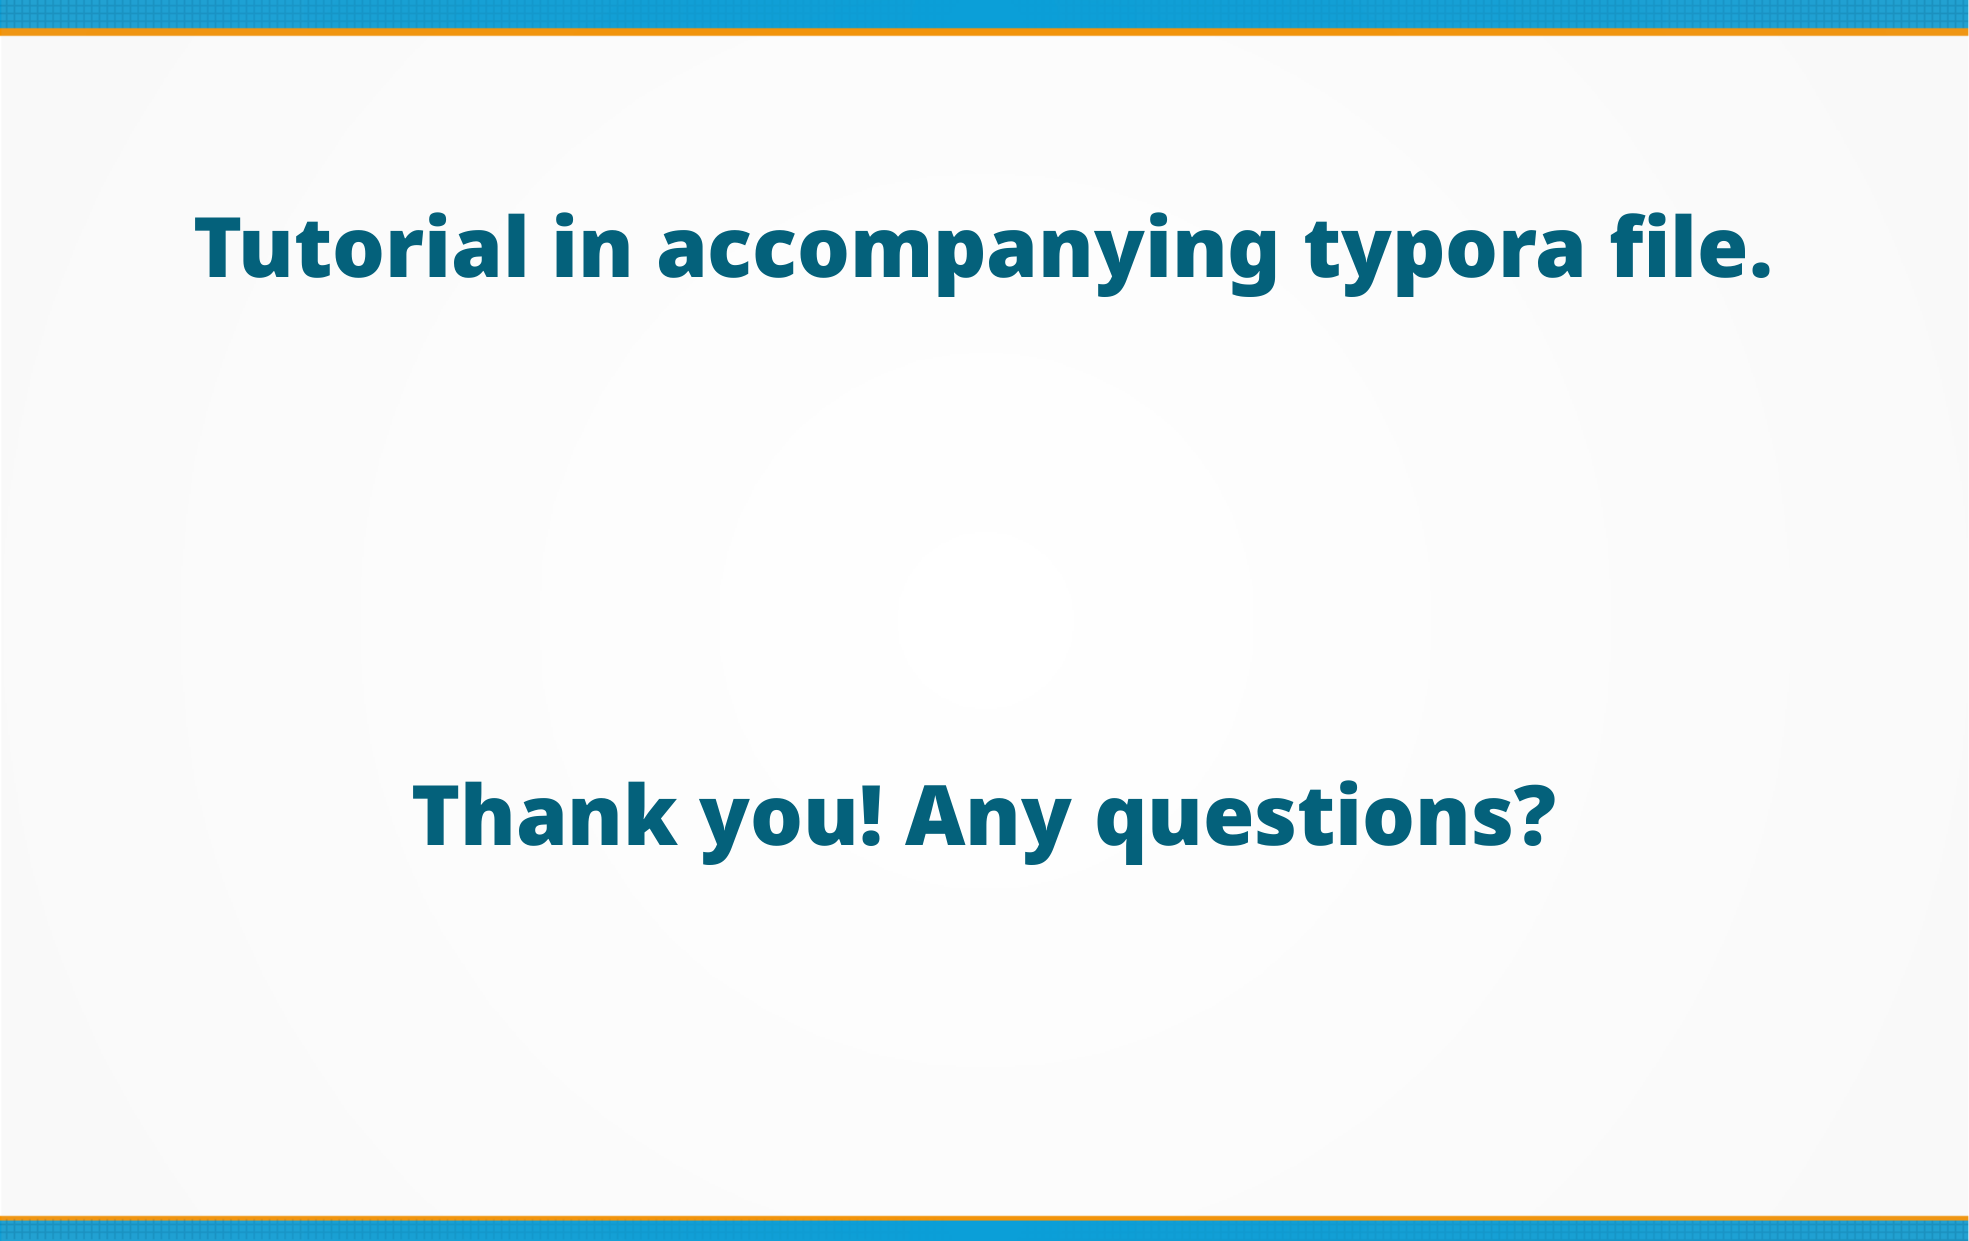

Tutorial in accompanying typora file.
Thank you! Any questions?